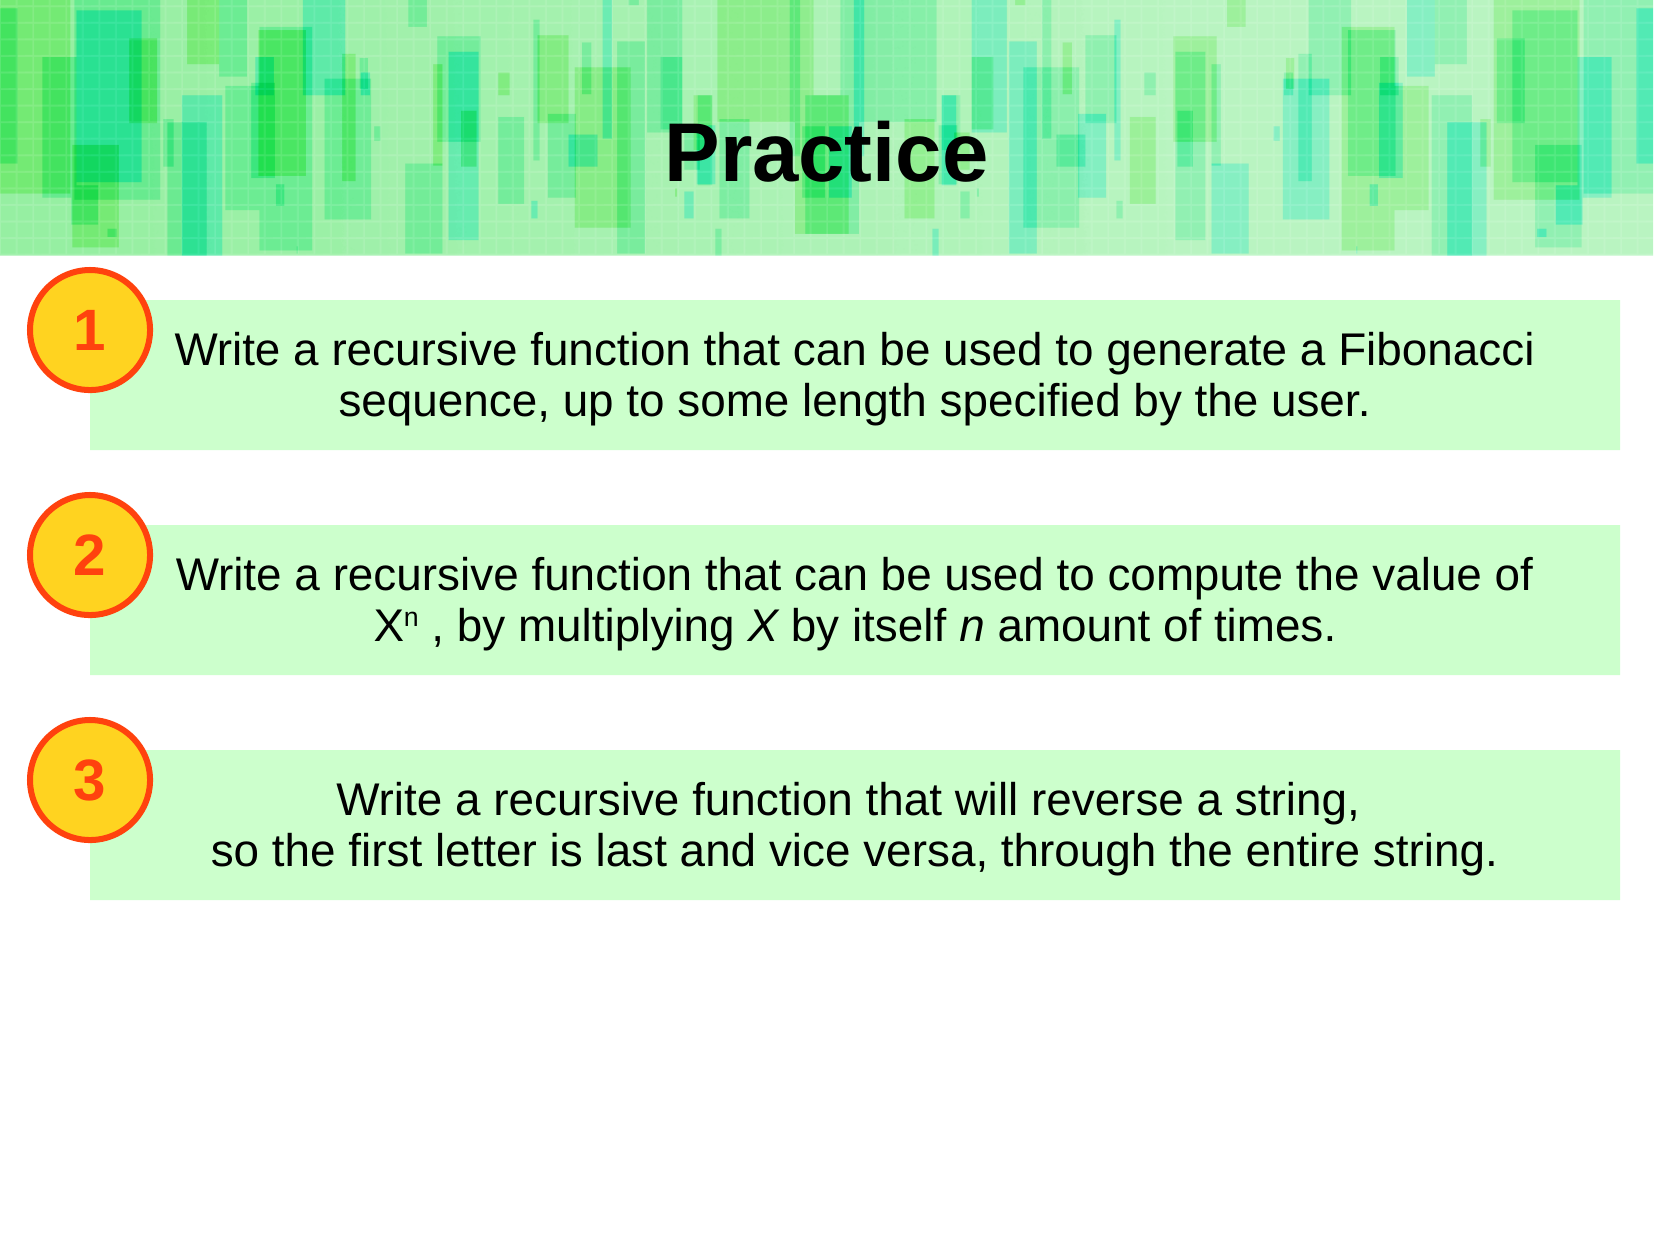

# Practice
1
Write a recursive function that can be used to generate a Fibonacci sequence, up to some length specified by the user.
2
Write a recursive function that can be used to compute the value of
Xn , by multiplying X by itself n amount of times.
3
Write a recursive function that will reverse a string,
so the first letter is last and vice versa, through the entire string.